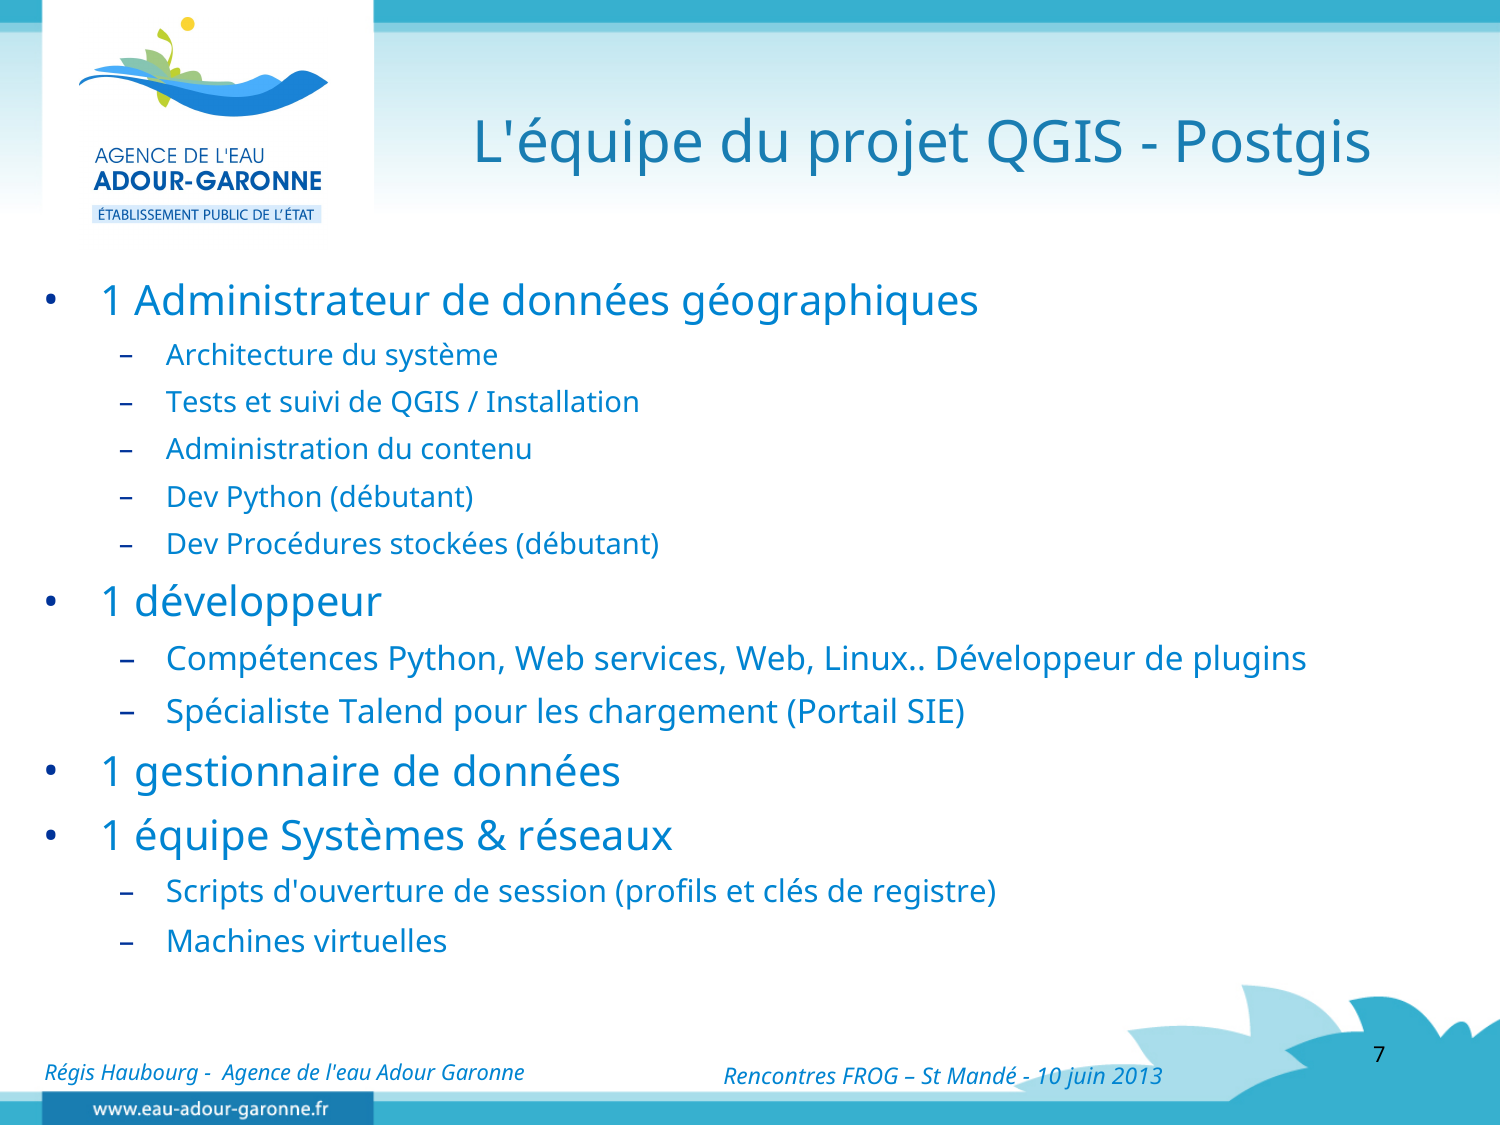

# L'équipe du projet QGIS - Postgis
1 Administrateur de données géographiques
Architecture du système
Tests et suivi de QGIS / Installation
Administration du contenu
Dev Python (débutant)
Dev Procédures stockées (débutant)
1 développeur
Compétences Python, Web services, Web, Linux.. Développeur de plugins
Spécialiste Talend pour les chargement (Portail SIE)
1 gestionnaire de données
1 équipe Systèmes & réseaux
Scripts d'ouverture de session (profils et clés de registre)
Machines virtuelles
7
Régis Haubourg - Agence de l'eau Adour Garonne